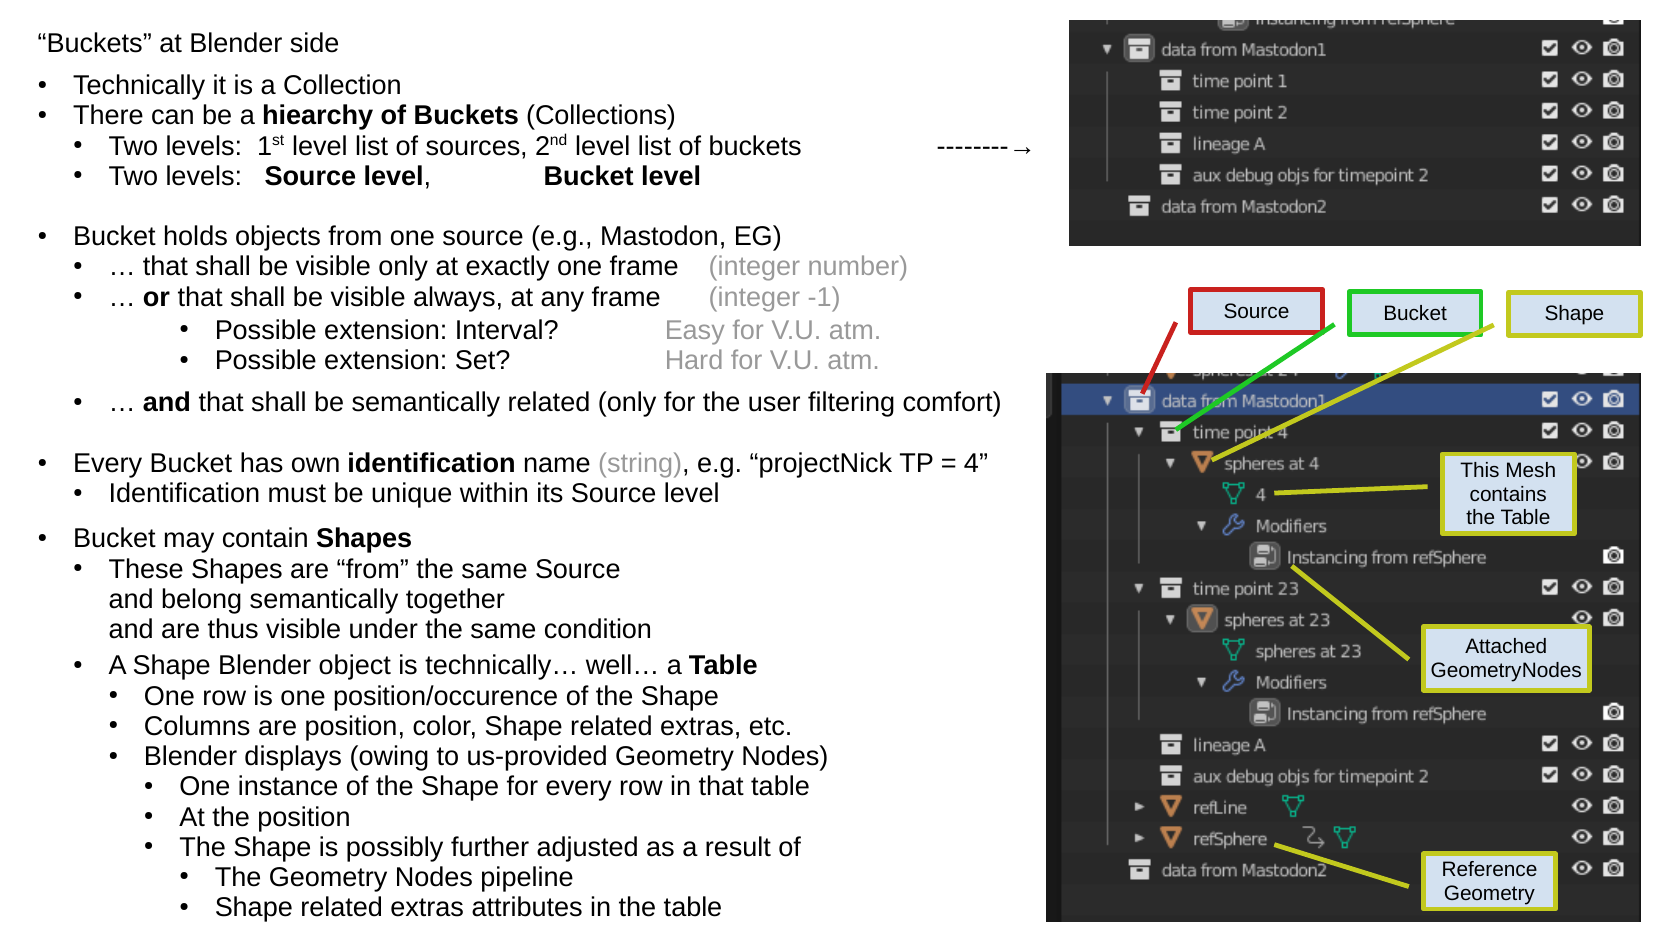

“Buckets” at Blender side
Technically it is a Collection
There can be a hiearchy of Buckets (Collections)
Two levels: 1st level list of sources, 2nd level list of buckets --------→
Two levels: Source level, Bucket level
Bucket holds objects from one source (e.g., Mastodon, EG)
… that shall be visible only at exactly one frame	(integer number)
… or that shall be visible always, at any frame	(integer -1)
Possible extension: Interval?		Easy for V.U. atm.
Possible extension: Set?			Hard for V.U. atm.
… and that shall be semantically related (only for the user filtering comfort)
Every Bucket has own identification name (string), e.g. “projectNick TP = 4”
Identification must be unique within its Source level
Bucket may contain Shapes
These Shapes are “from” the same Source
and belong semantically together
and are thus visible under the same condition
A Shape Blender object is technically… well… a Table
One row is one position/occurence of the Shape
Columns are position, color, Shape related extras, etc.
Blender displays (owing to us-provided Geometry Nodes)
One instance of the Shape for every row in that table
At the position
The Shape is possibly further adjusted as a result of
The Geometry Nodes pipeline
Shape related extras attributes in the table
Source
Bucket
Shape
This Mesh
contains
the Table
Attached
GeometryNodes
Reference
Geometry